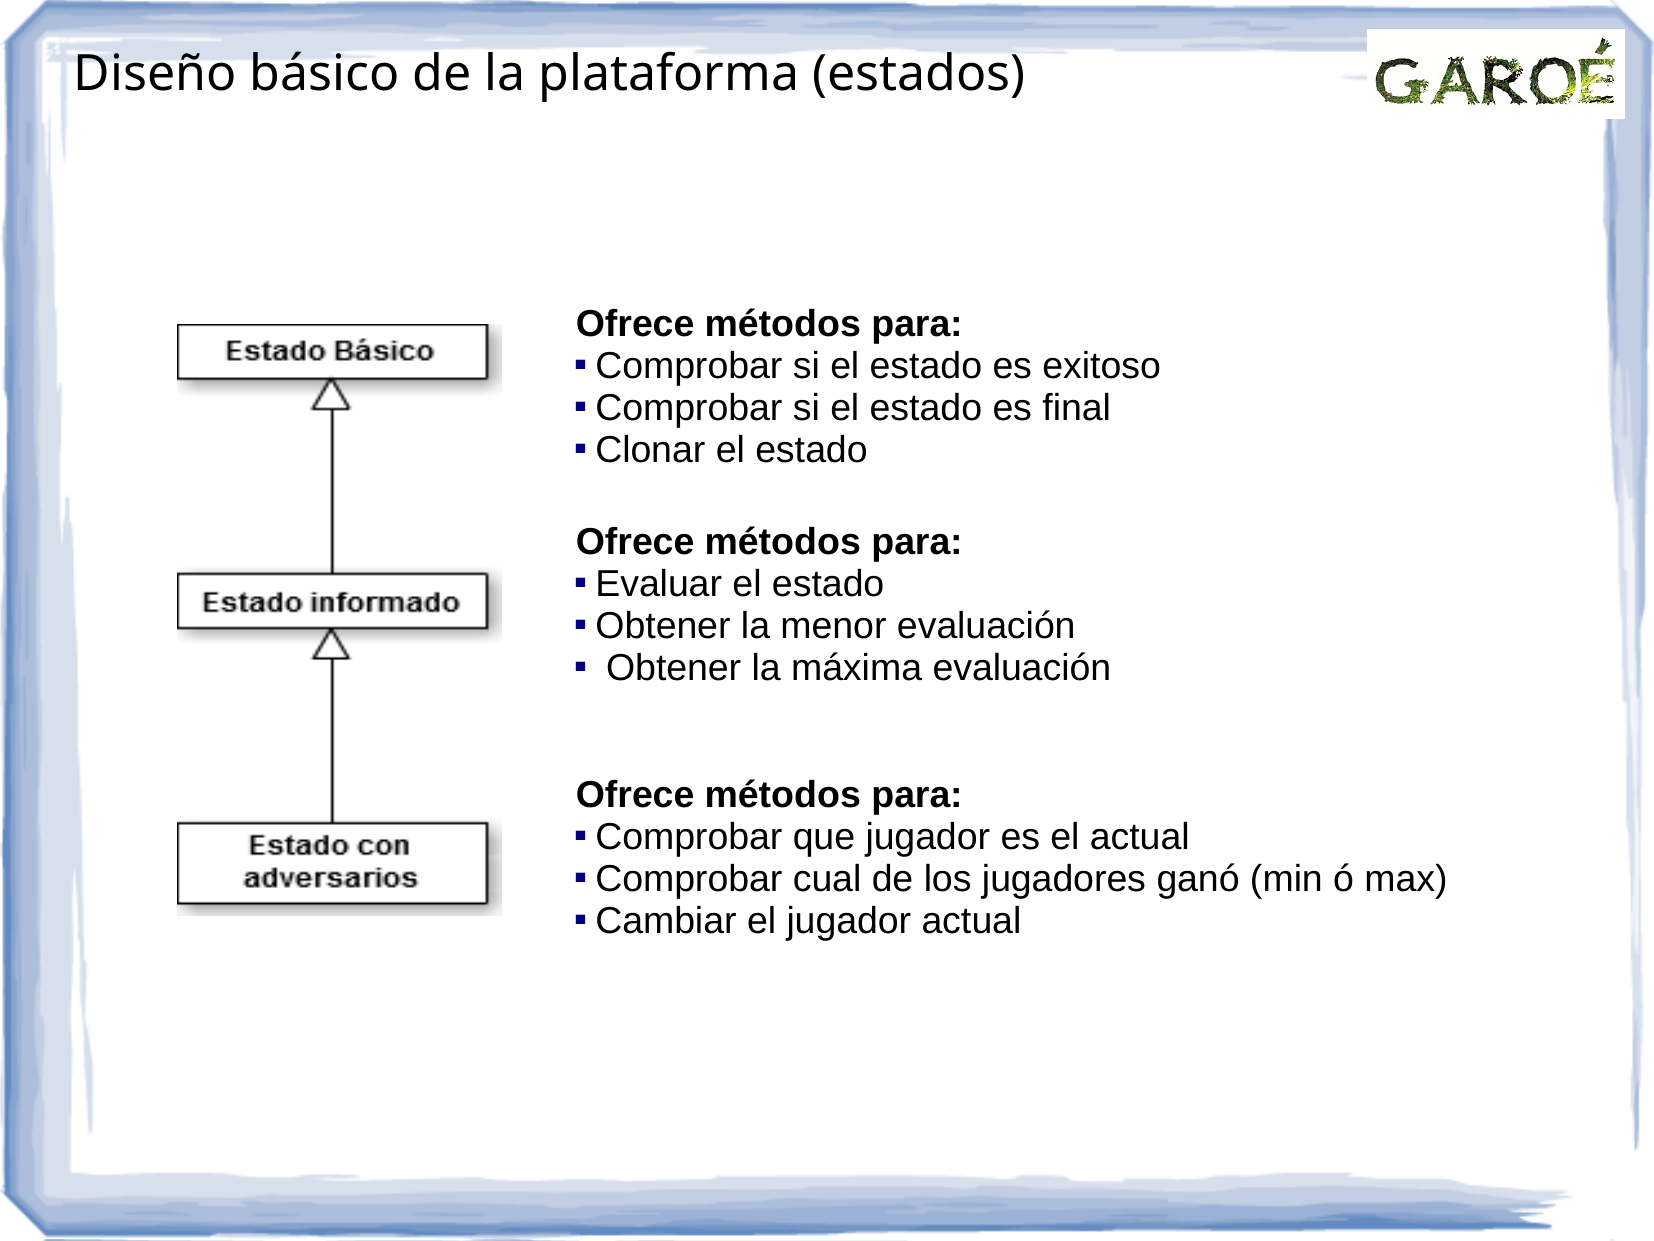

Diseño básico de la plataforma (estados)
Ofrece métodos para:
 Comprobar si el estado es exitoso
 Comprobar si el estado es final
 Clonar el estado
Ofrece métodos para:
 Evaluar el estado
 Obtener la menor evaluación
 Obtener la máxima evaluación
Ofrece métodos para:
 Comprobar que jugador es el actual
 Comprobar cual de los jugadores ganó (min ó max)
 Cambiar el jugador actual